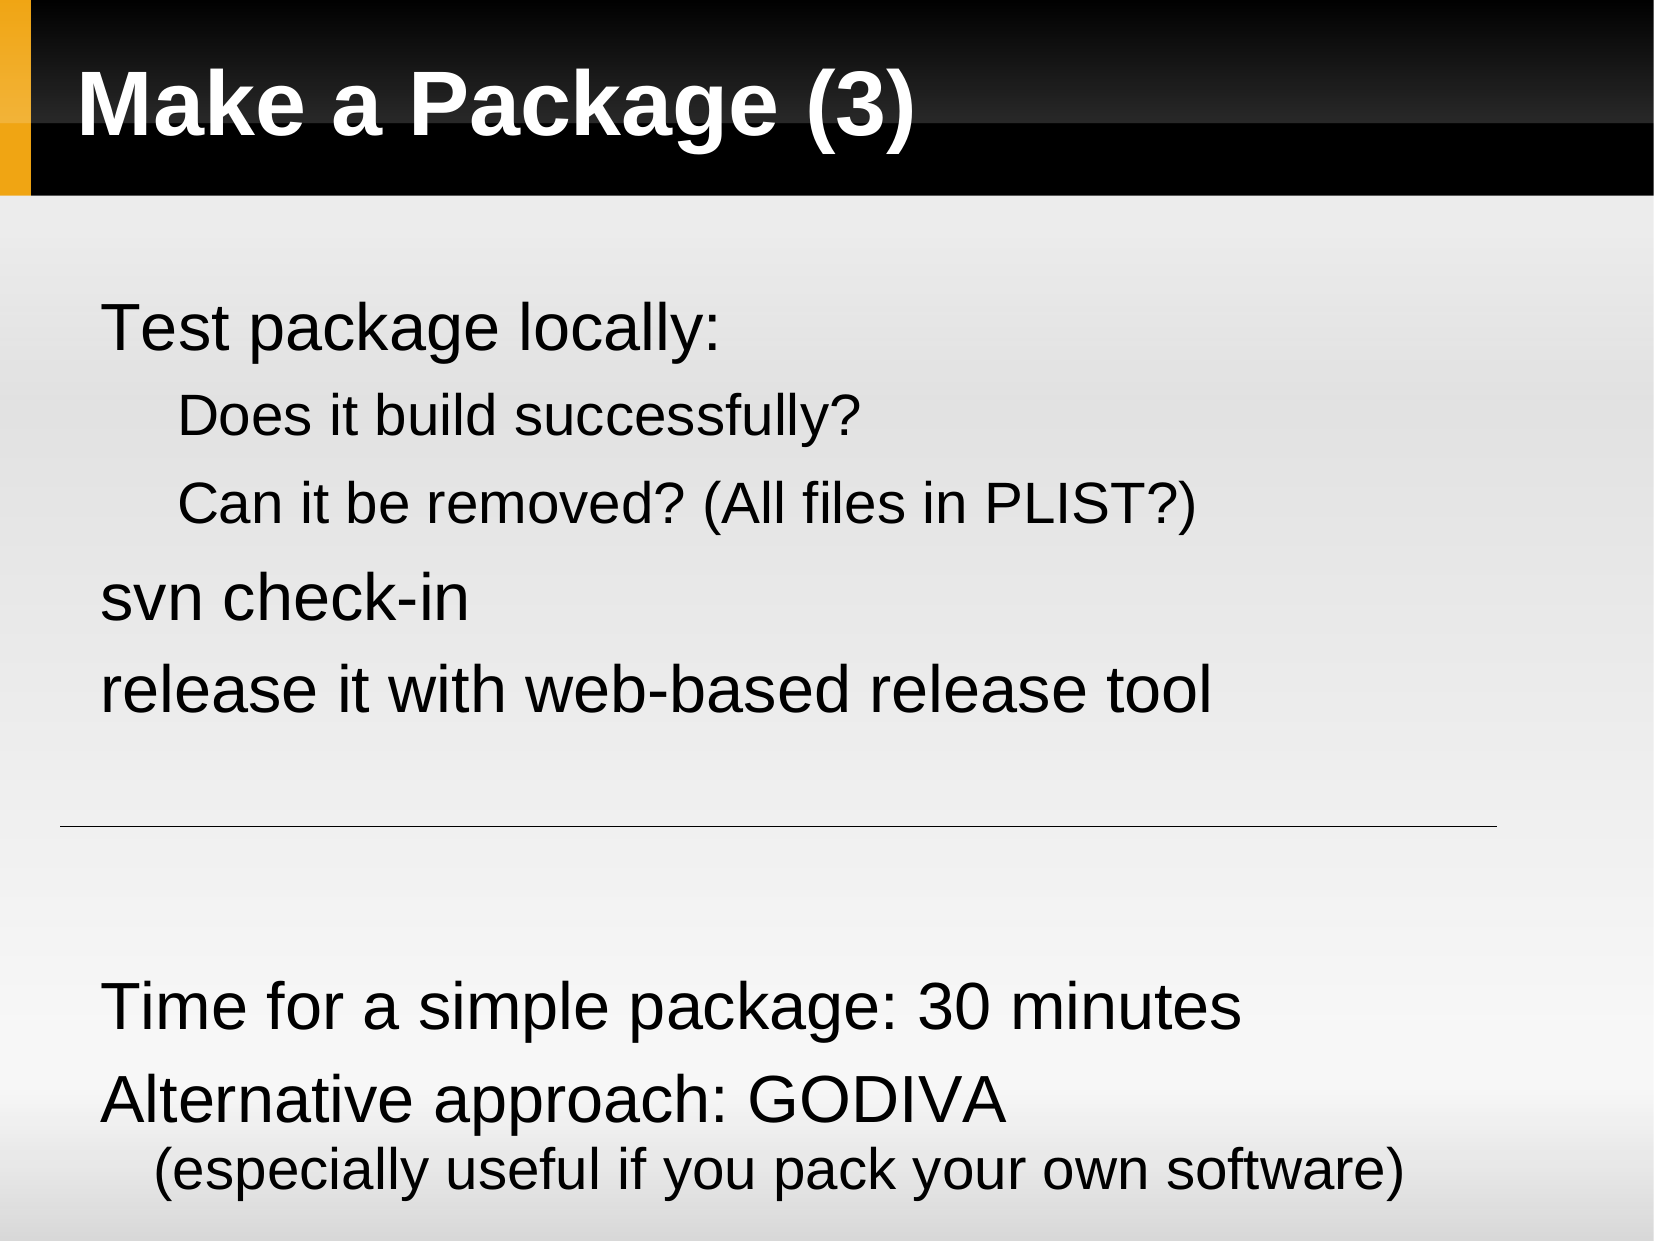

# Make a Package (3)
Test package locally:
Does it build successfully?
Can it be removed? (All files in PLIST?)
svn check-in
release it with web-based release tool
Time for a simple package: 30 minutes
Alternative approach: GODIVA
(especially useful if you pack your own software)